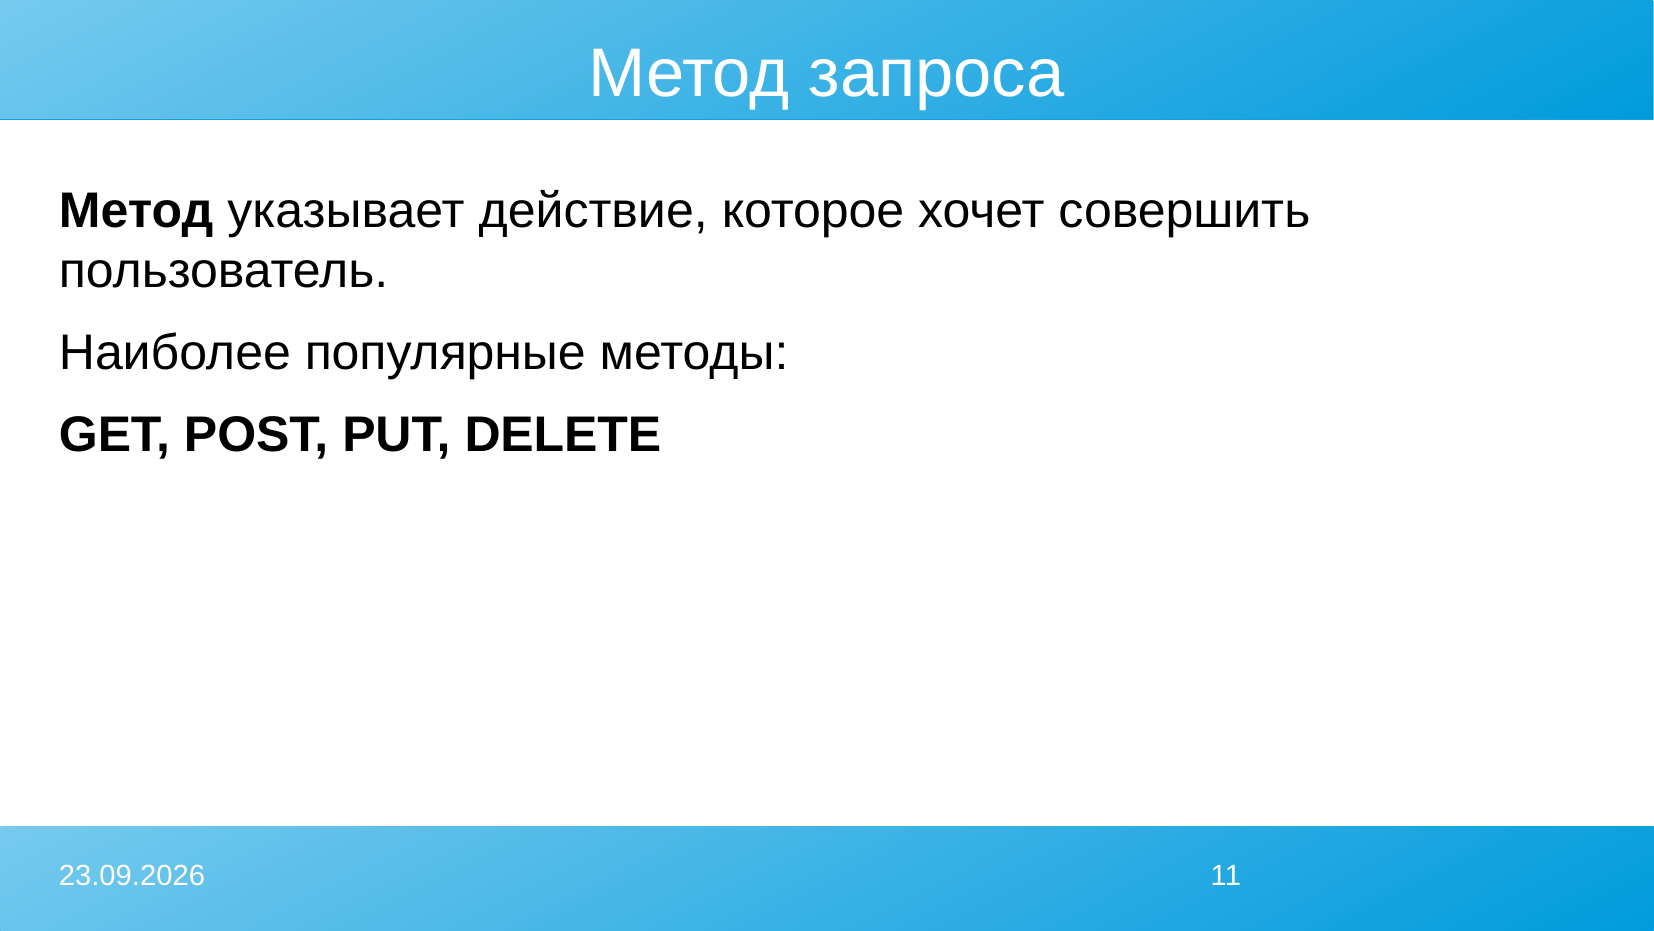

# Метод запроса
Метод указывает действие, которое хочет совершить пользователь.
Наиболее популярные методы:
GET, POST, PUT, DELETE